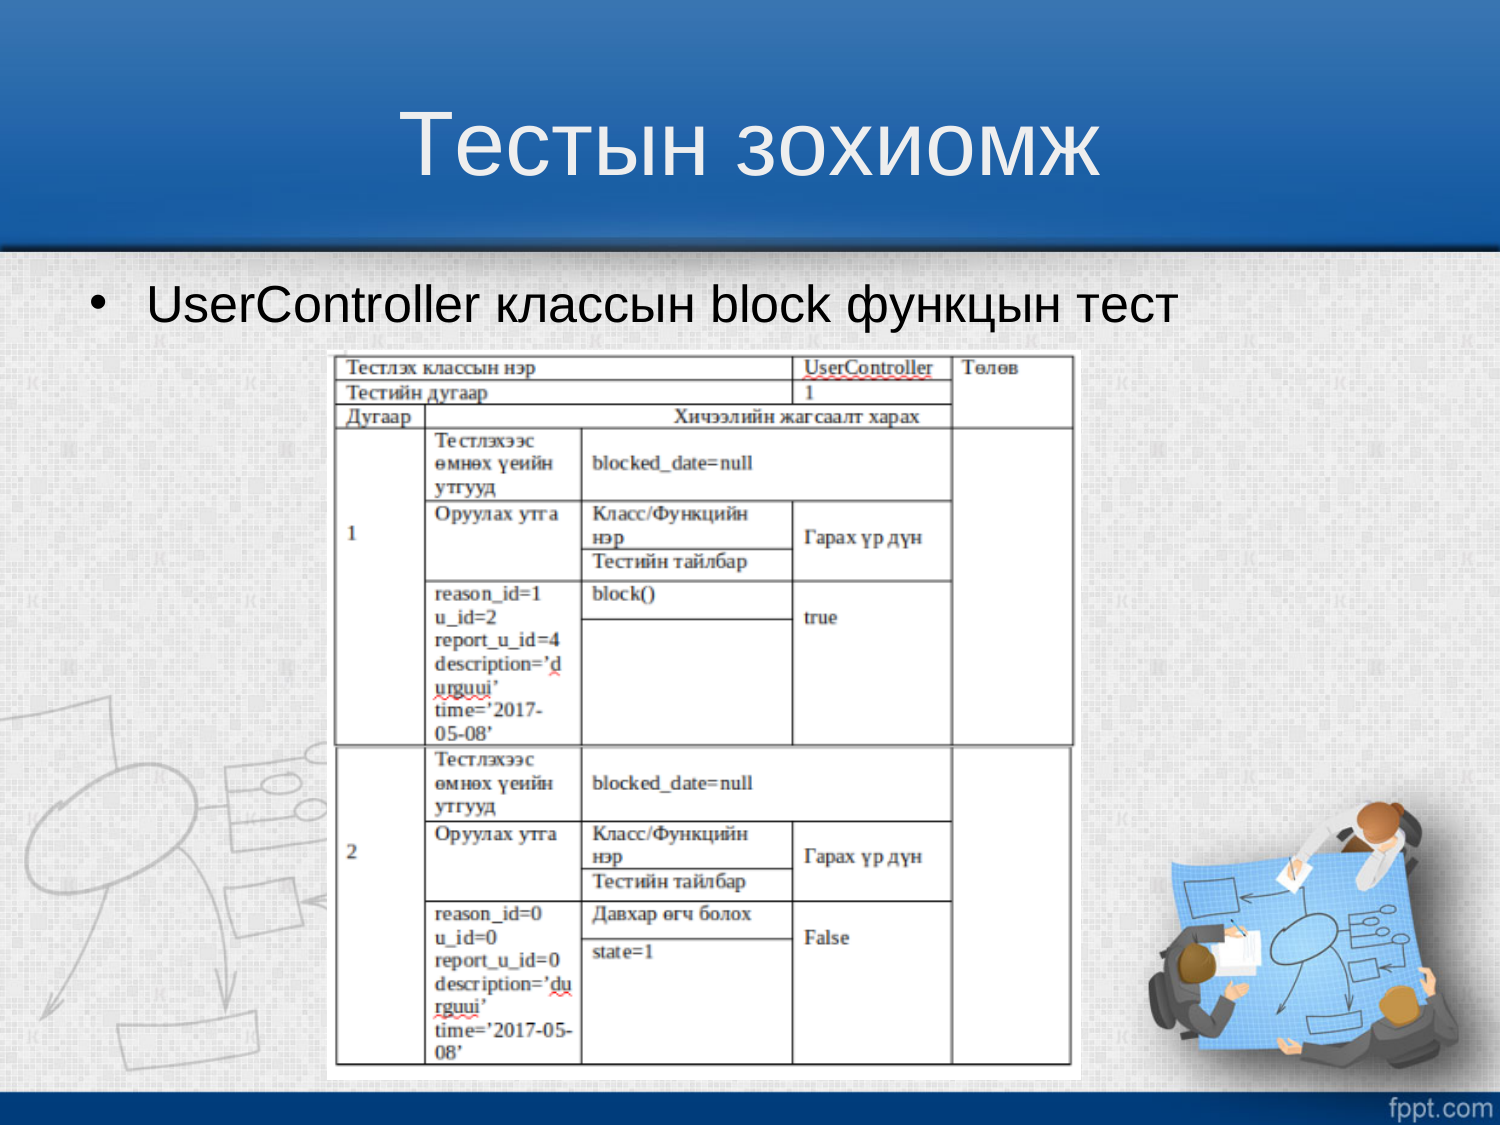

# Тестын зохиомж
UserController классын block функцын тест